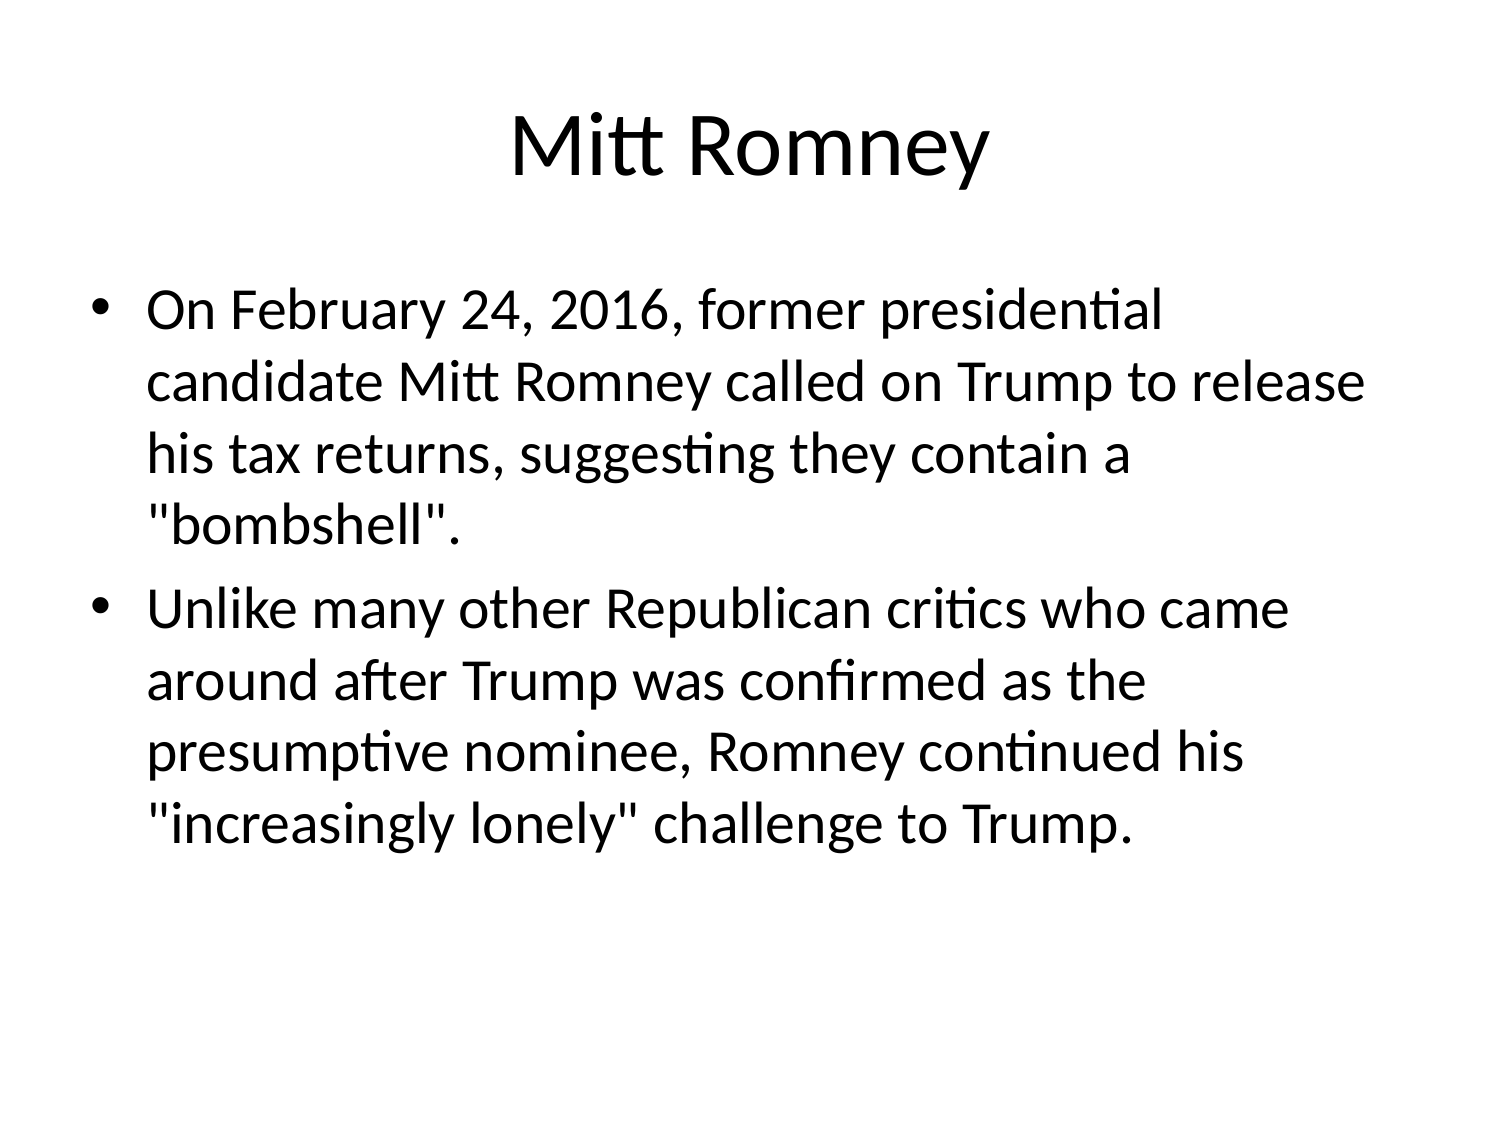

# Mitt Romney
On February 24, 2016, former presidential candidate Mitt Romney called on Trump to release his tax returns, suggesting they contain a "bombshell".
Unlike many other Republican critics who came around after Trump was confirmed as the presumptive nominee, Romney continued his "increasingly lonely" challenge to Trump.